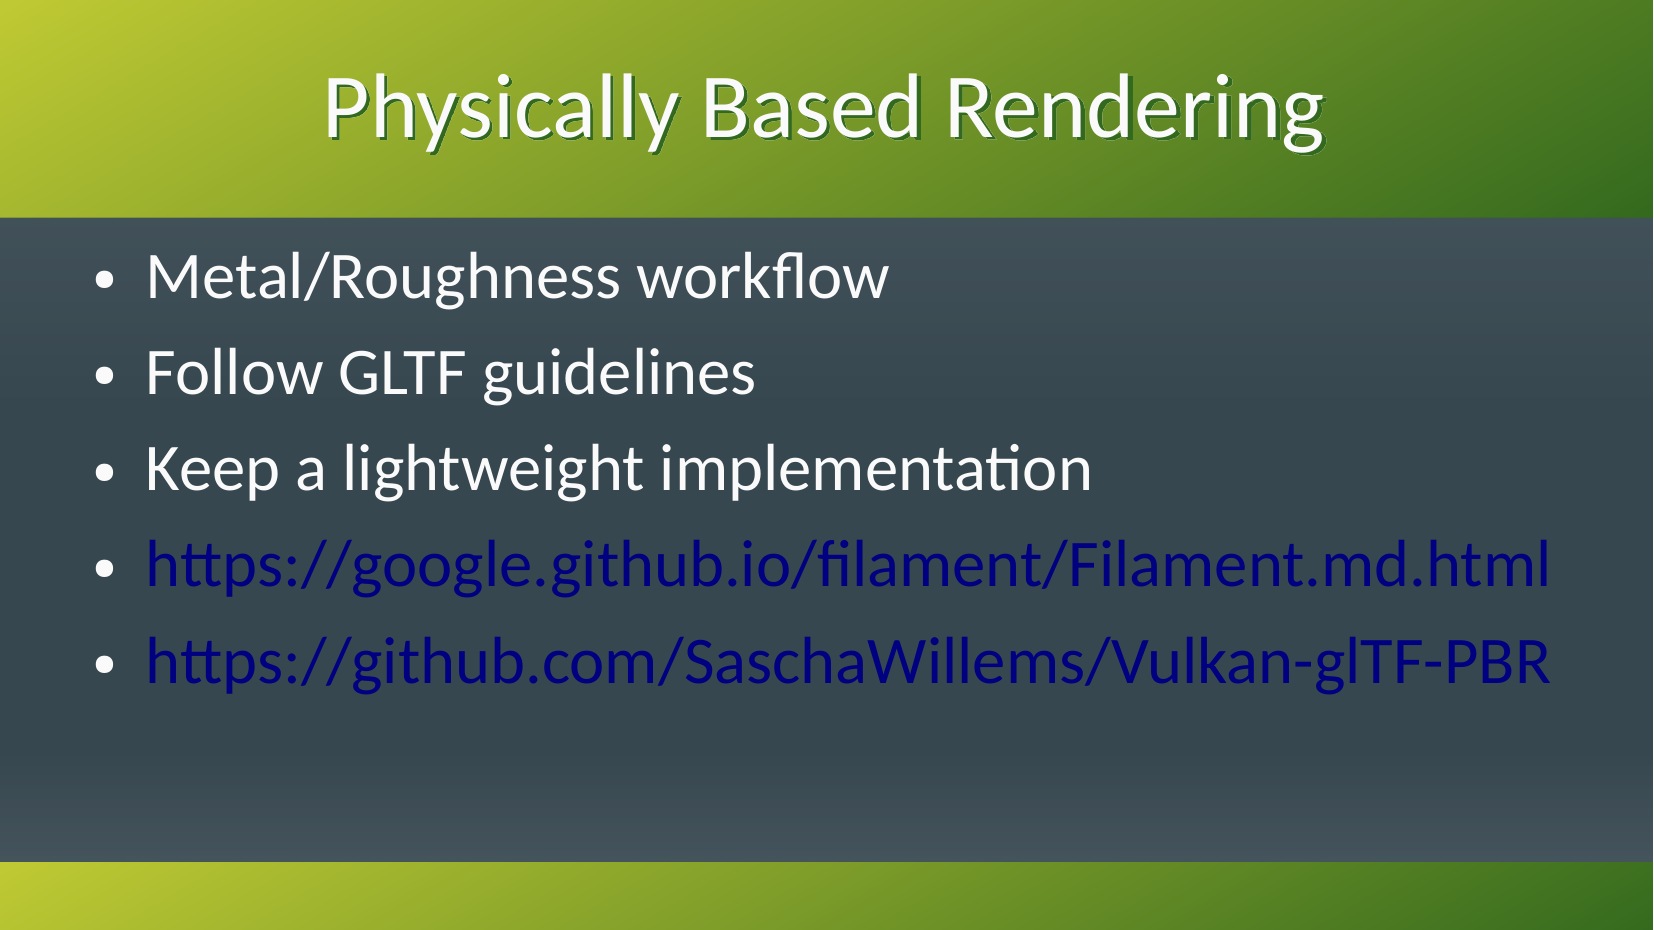

# Physically Based Rendering
Metal/Roughness workflow
Follow GLTF guidelines
Keep a lightweight implementation
https://google.github.io/filament/Filament.md.html
https://github.com/SaschaWillems/Vulkan-glTF-PBR